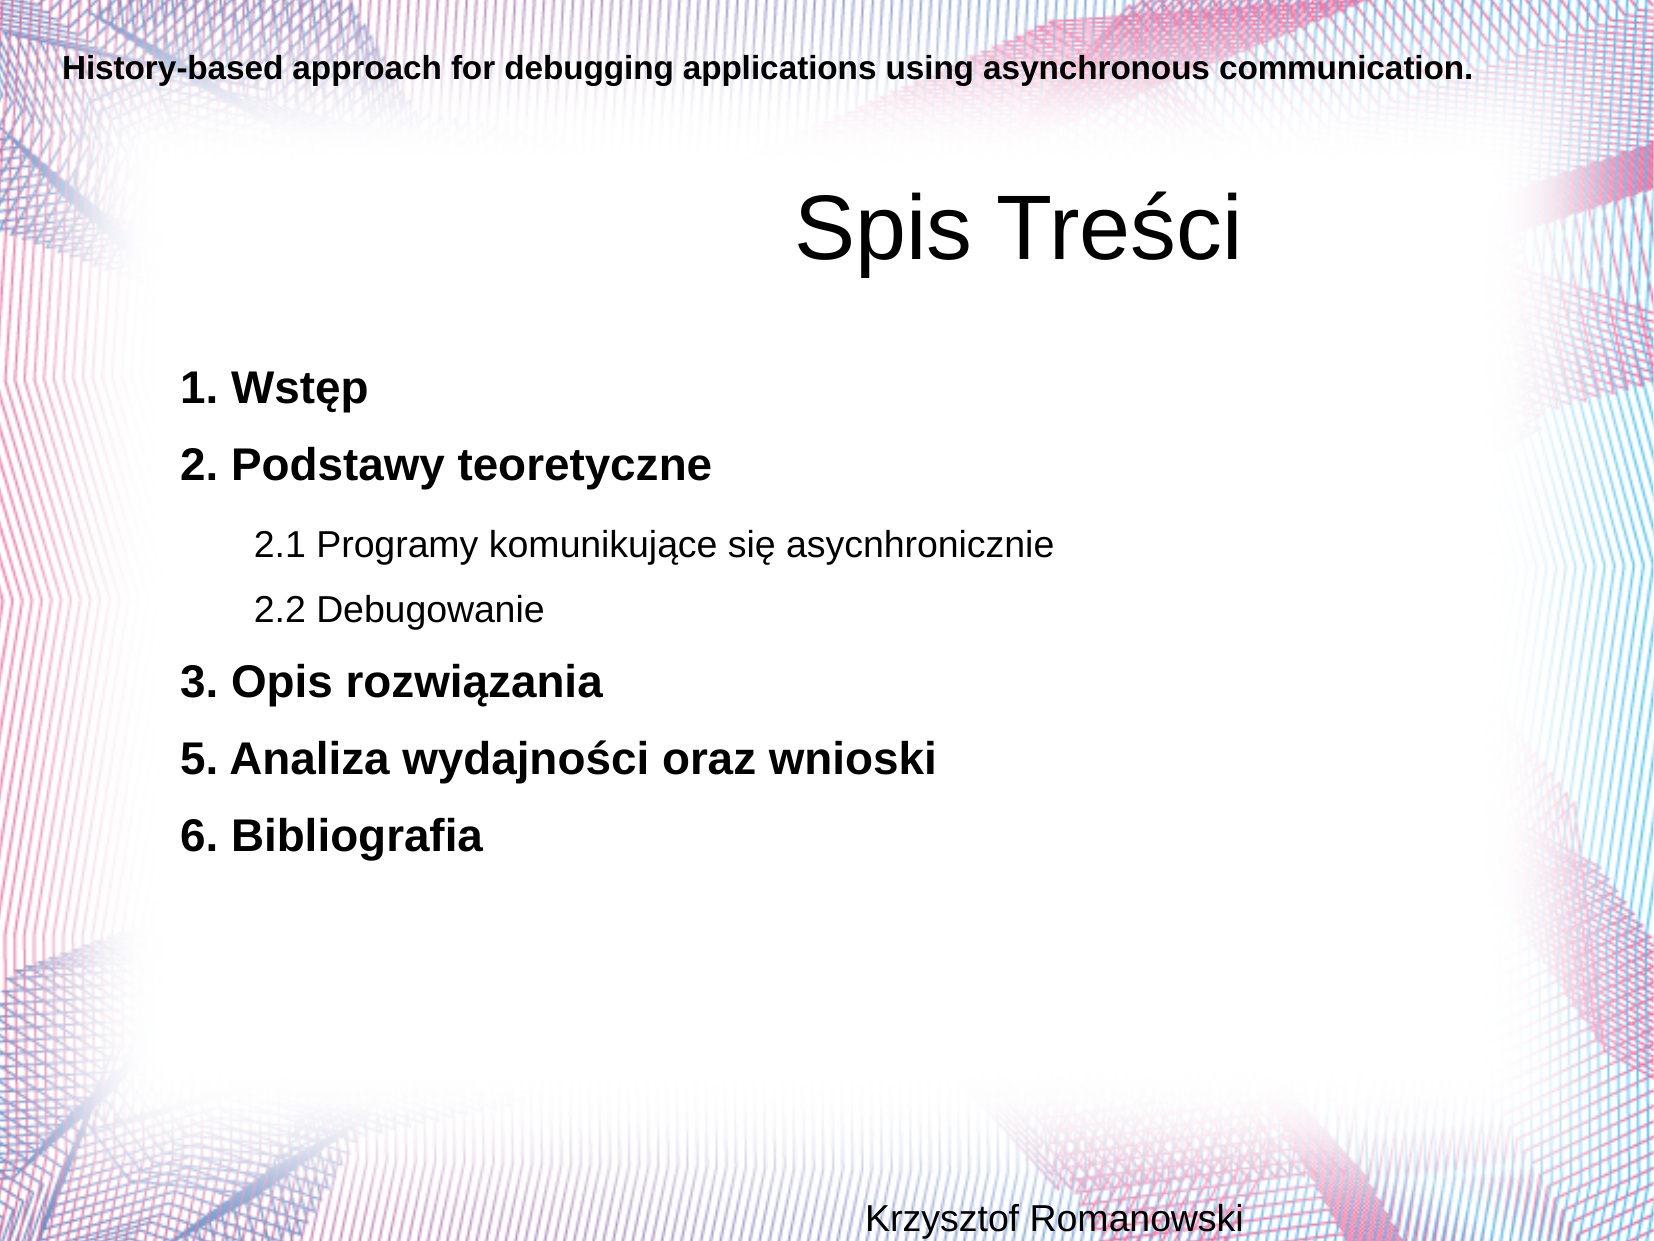

History-based approach for debugging applications using asynchronous communication.
Spis Treści
1. Wstęp
2. Podstawy teoretyczne
	2.1 Programy komunikujące się asycnhronicznie
	2.2 Debugowanie
3. Opis rozwiązania
5. Analiza wydajności oraz wnioski
6. Bibliografia
Krzysztof Romanowski